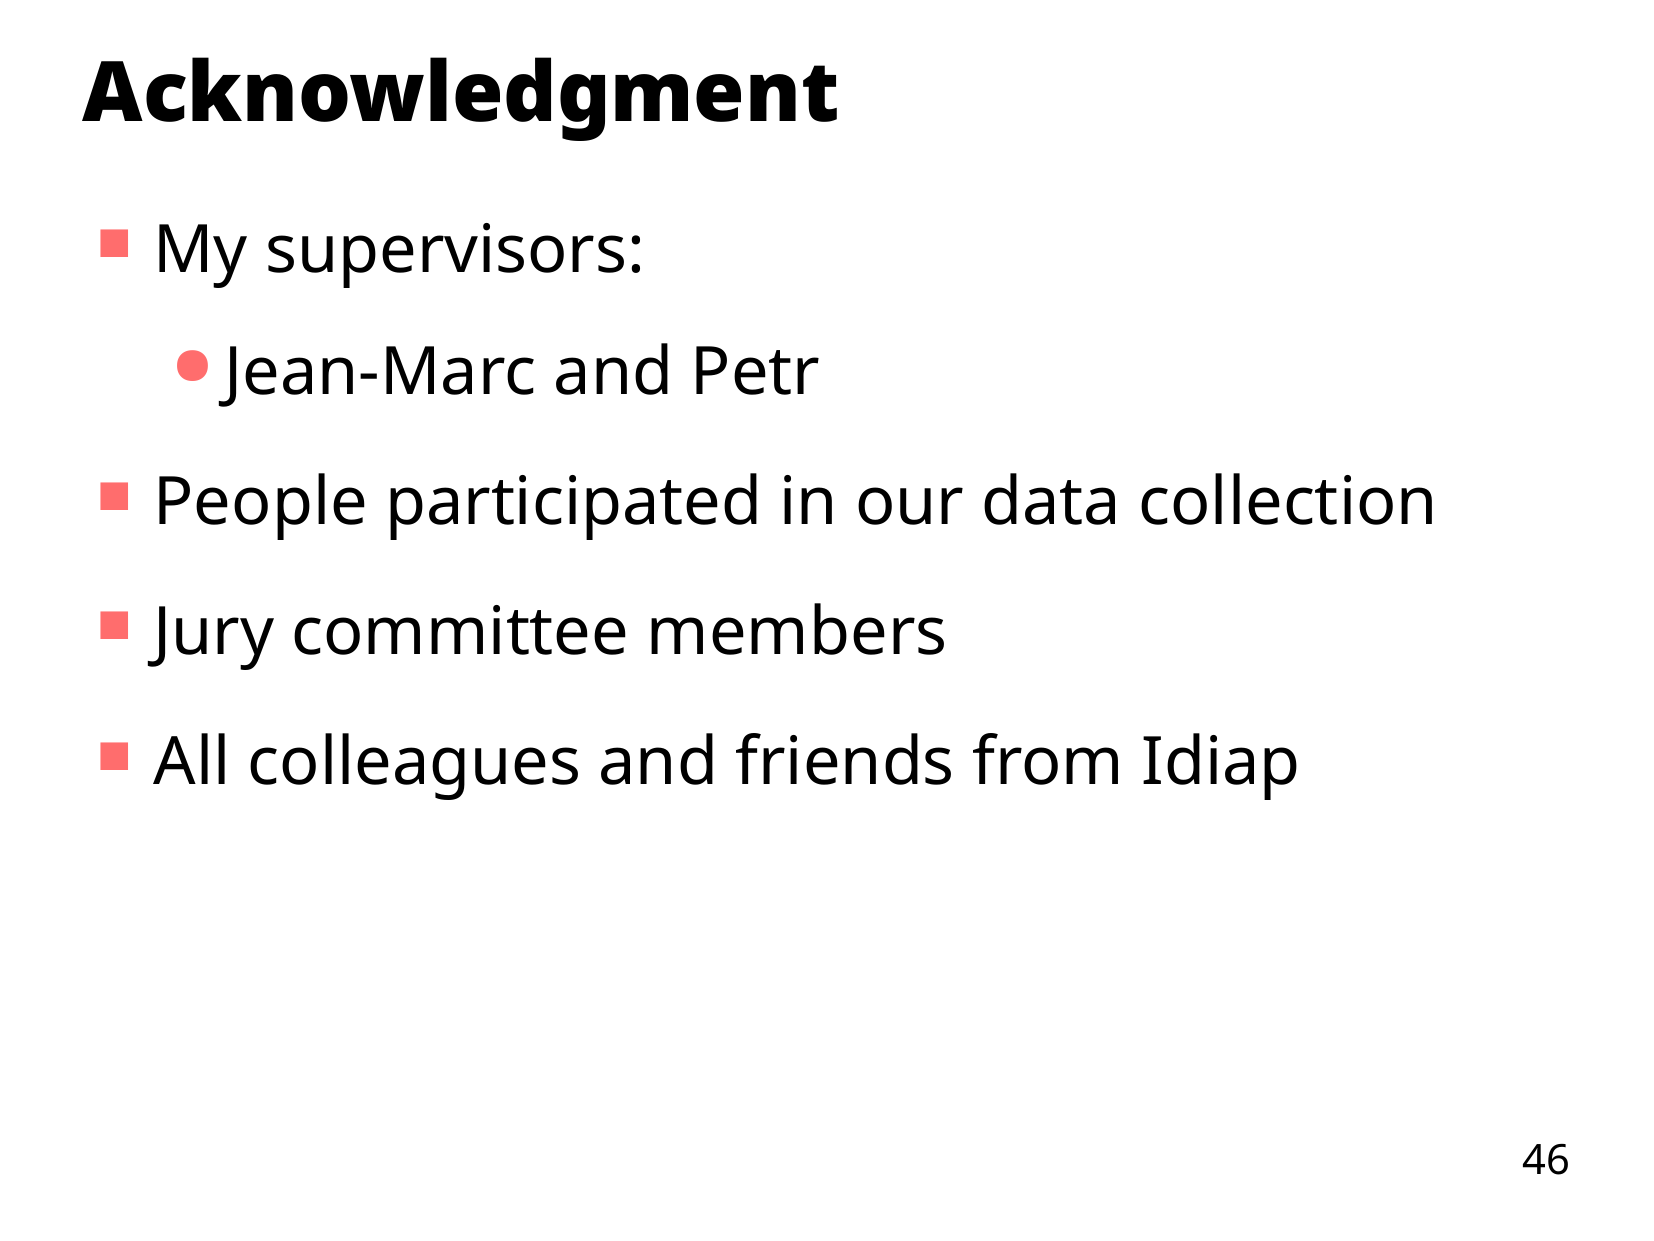

# Acknowledgment
My supervisors:
Jean-Marc and Petr
People participated in our data collection
Jury committee members
All colleagues and friends from Idiap
46